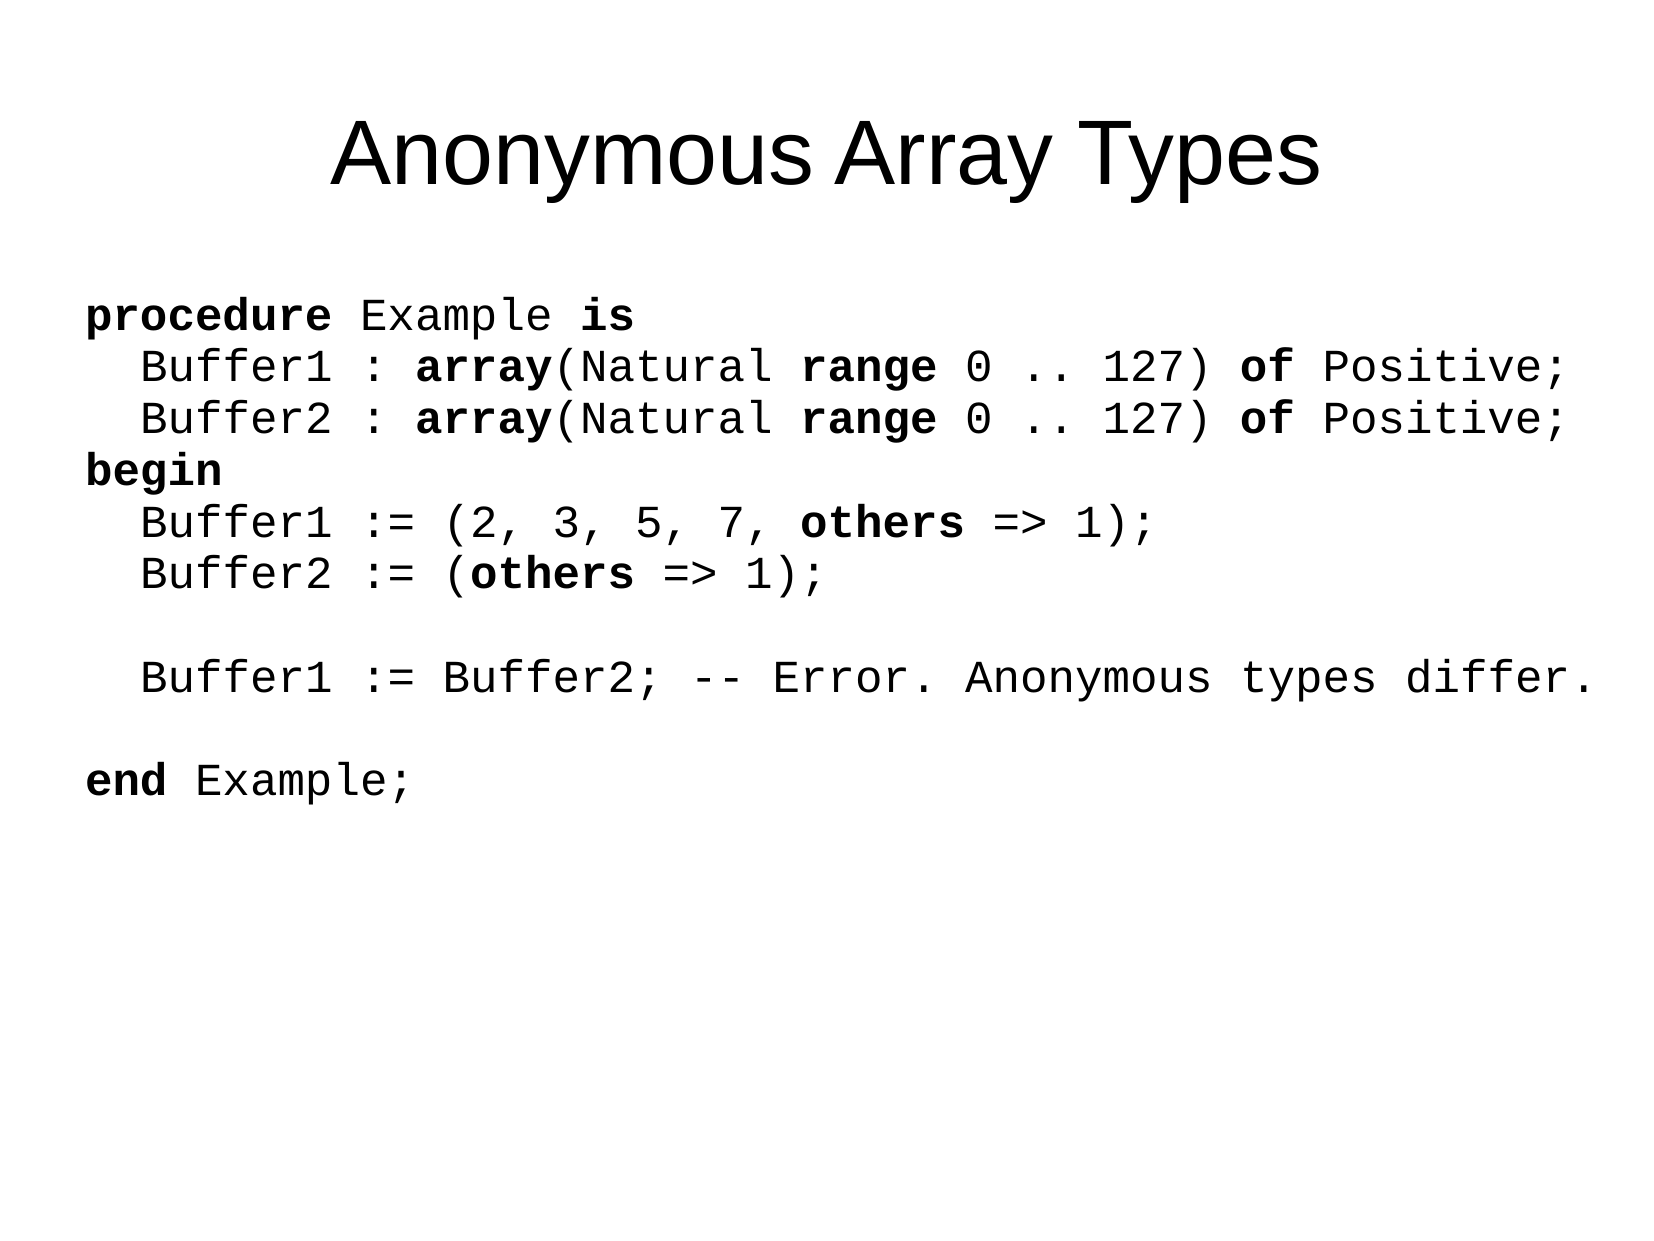

# Anonymous Array Types
procedure Example is
 Buffer1 : array(Natural range 0 .. 127) of Positive;
 Buffer2 : array(Natural range 0 .. 127) of Positive;
begin
 Buffer1 := (2, 3, 5, 7, others => 1);
 Buffer2 := (others => 1);
 Buffer1 := Buffer2; -- Error. Anonymous types differ.
end Example;